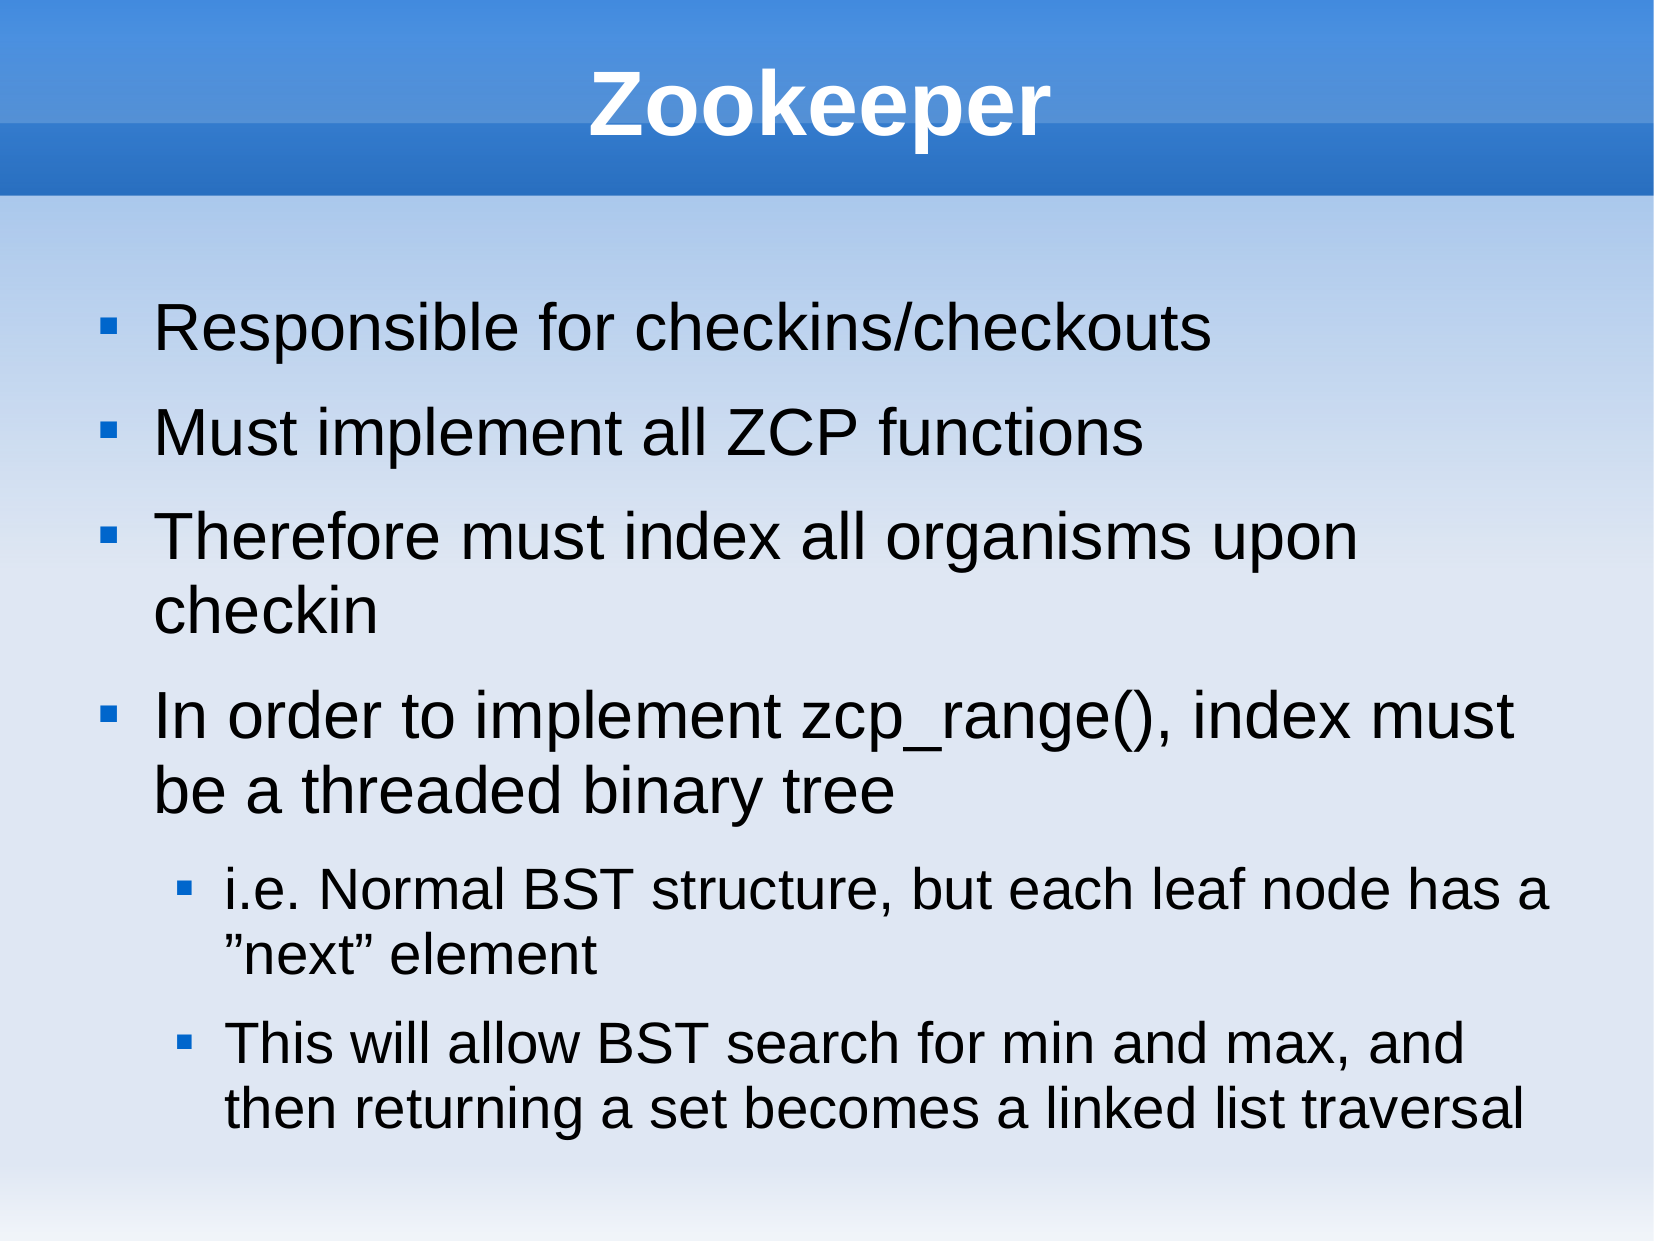

# Zookeeper
Responsible for checkins/checkouts
Must implement all ZCP functions
Therefore must index all organisms upon checkin
In order to implement zcp_range(), index must be a threaded binary tree
i.e. Normal BST structure, but each leaf node has a ”next” element
This will allow BST search for min and max, and then returning a set becomes a linked list traversal